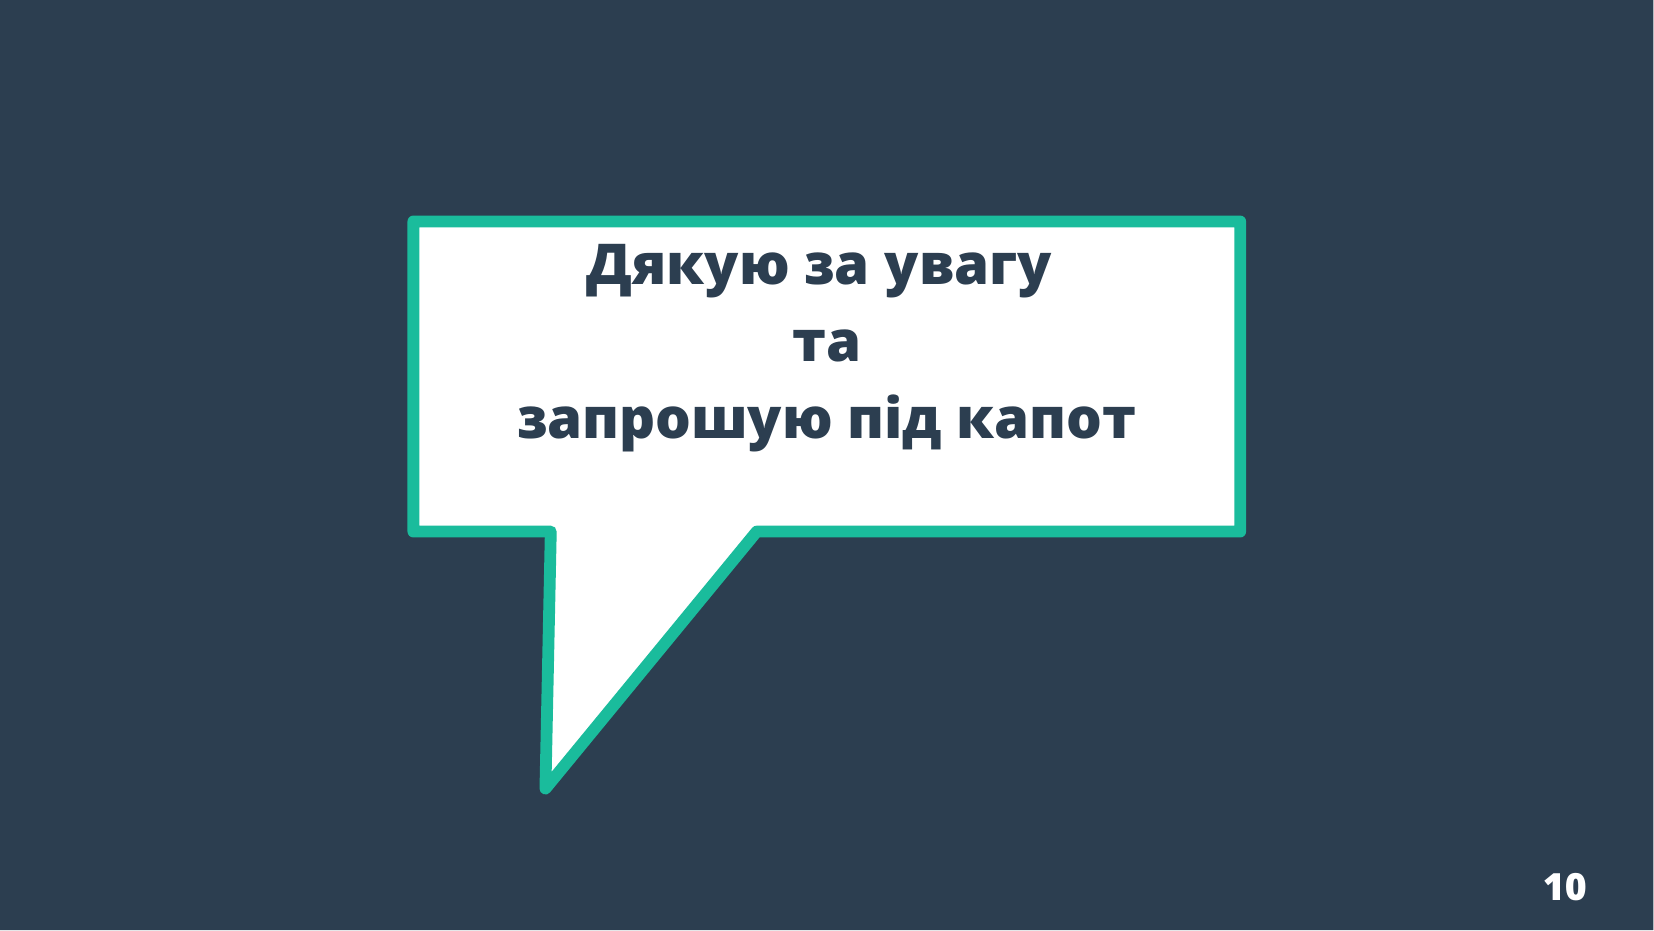

# Дякую за увагу та запрошую пiд капот
10